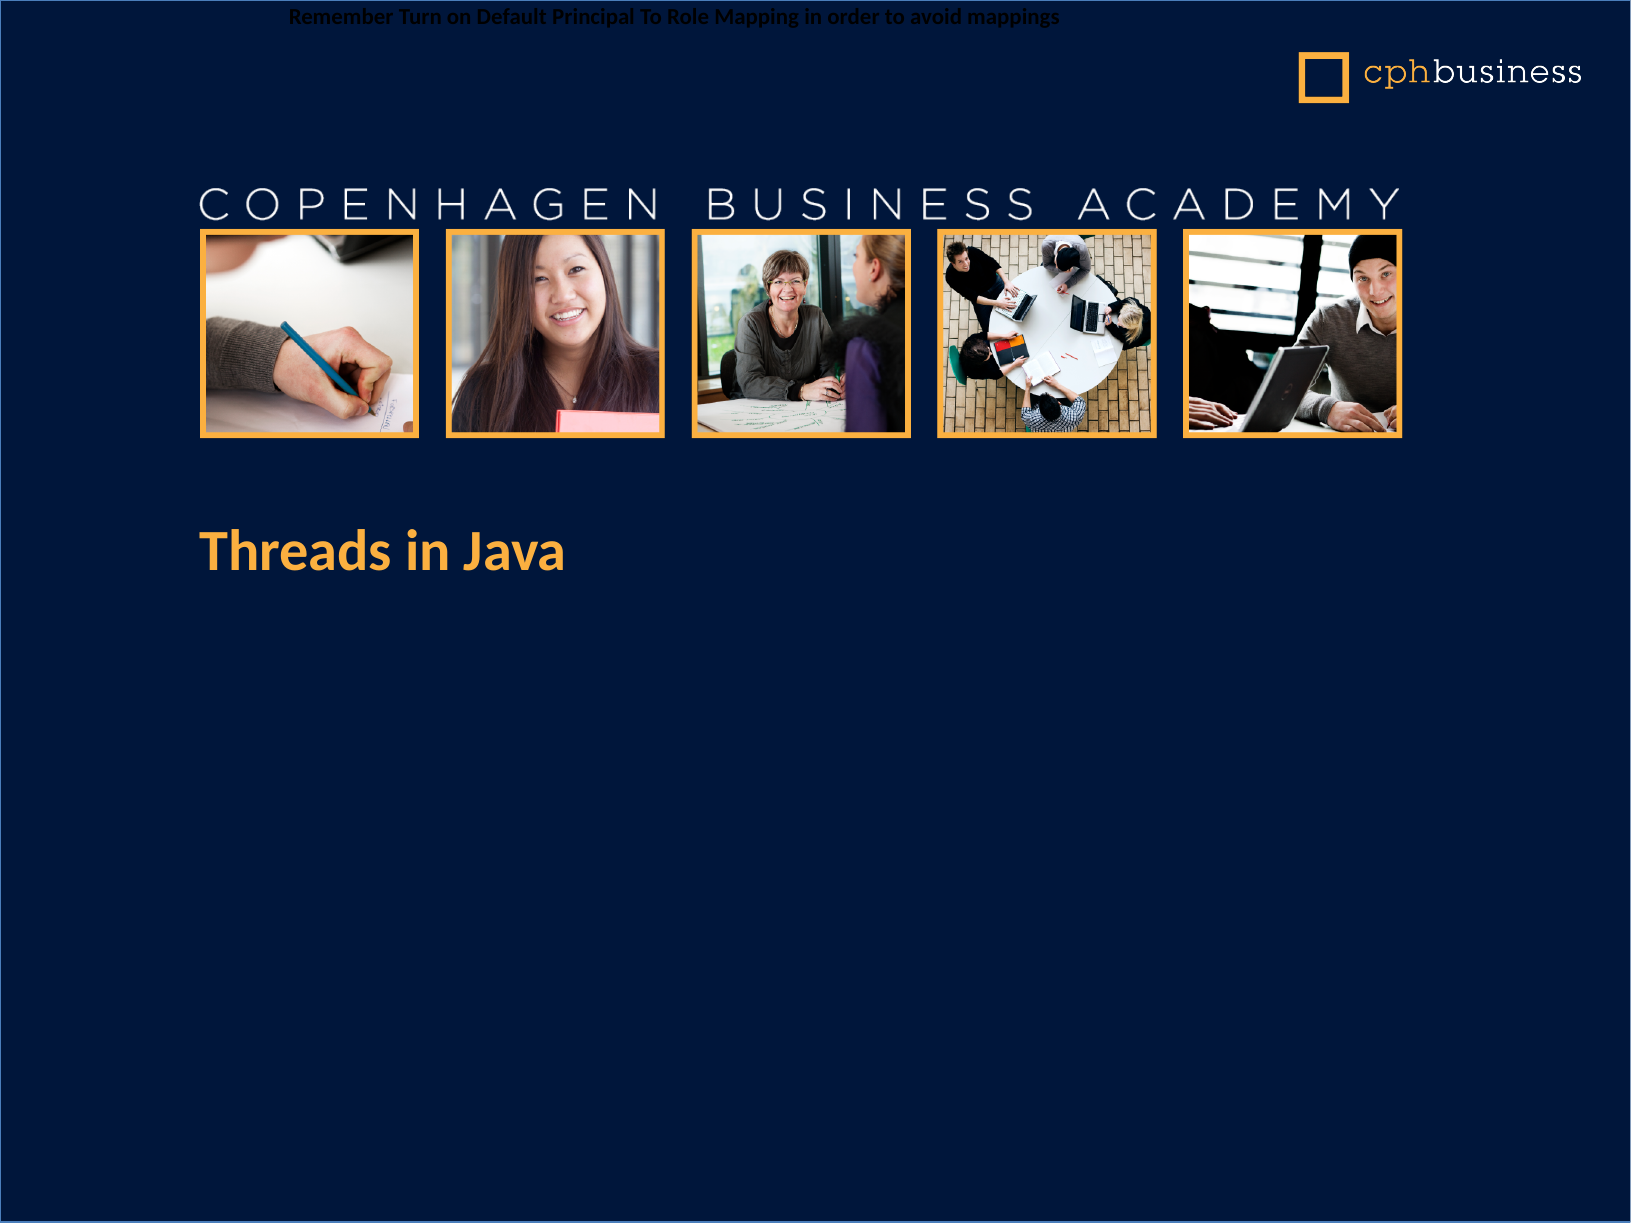

Remember Turn on Default Principal To Role Mapping in order to avoid mappings
Threads in Java